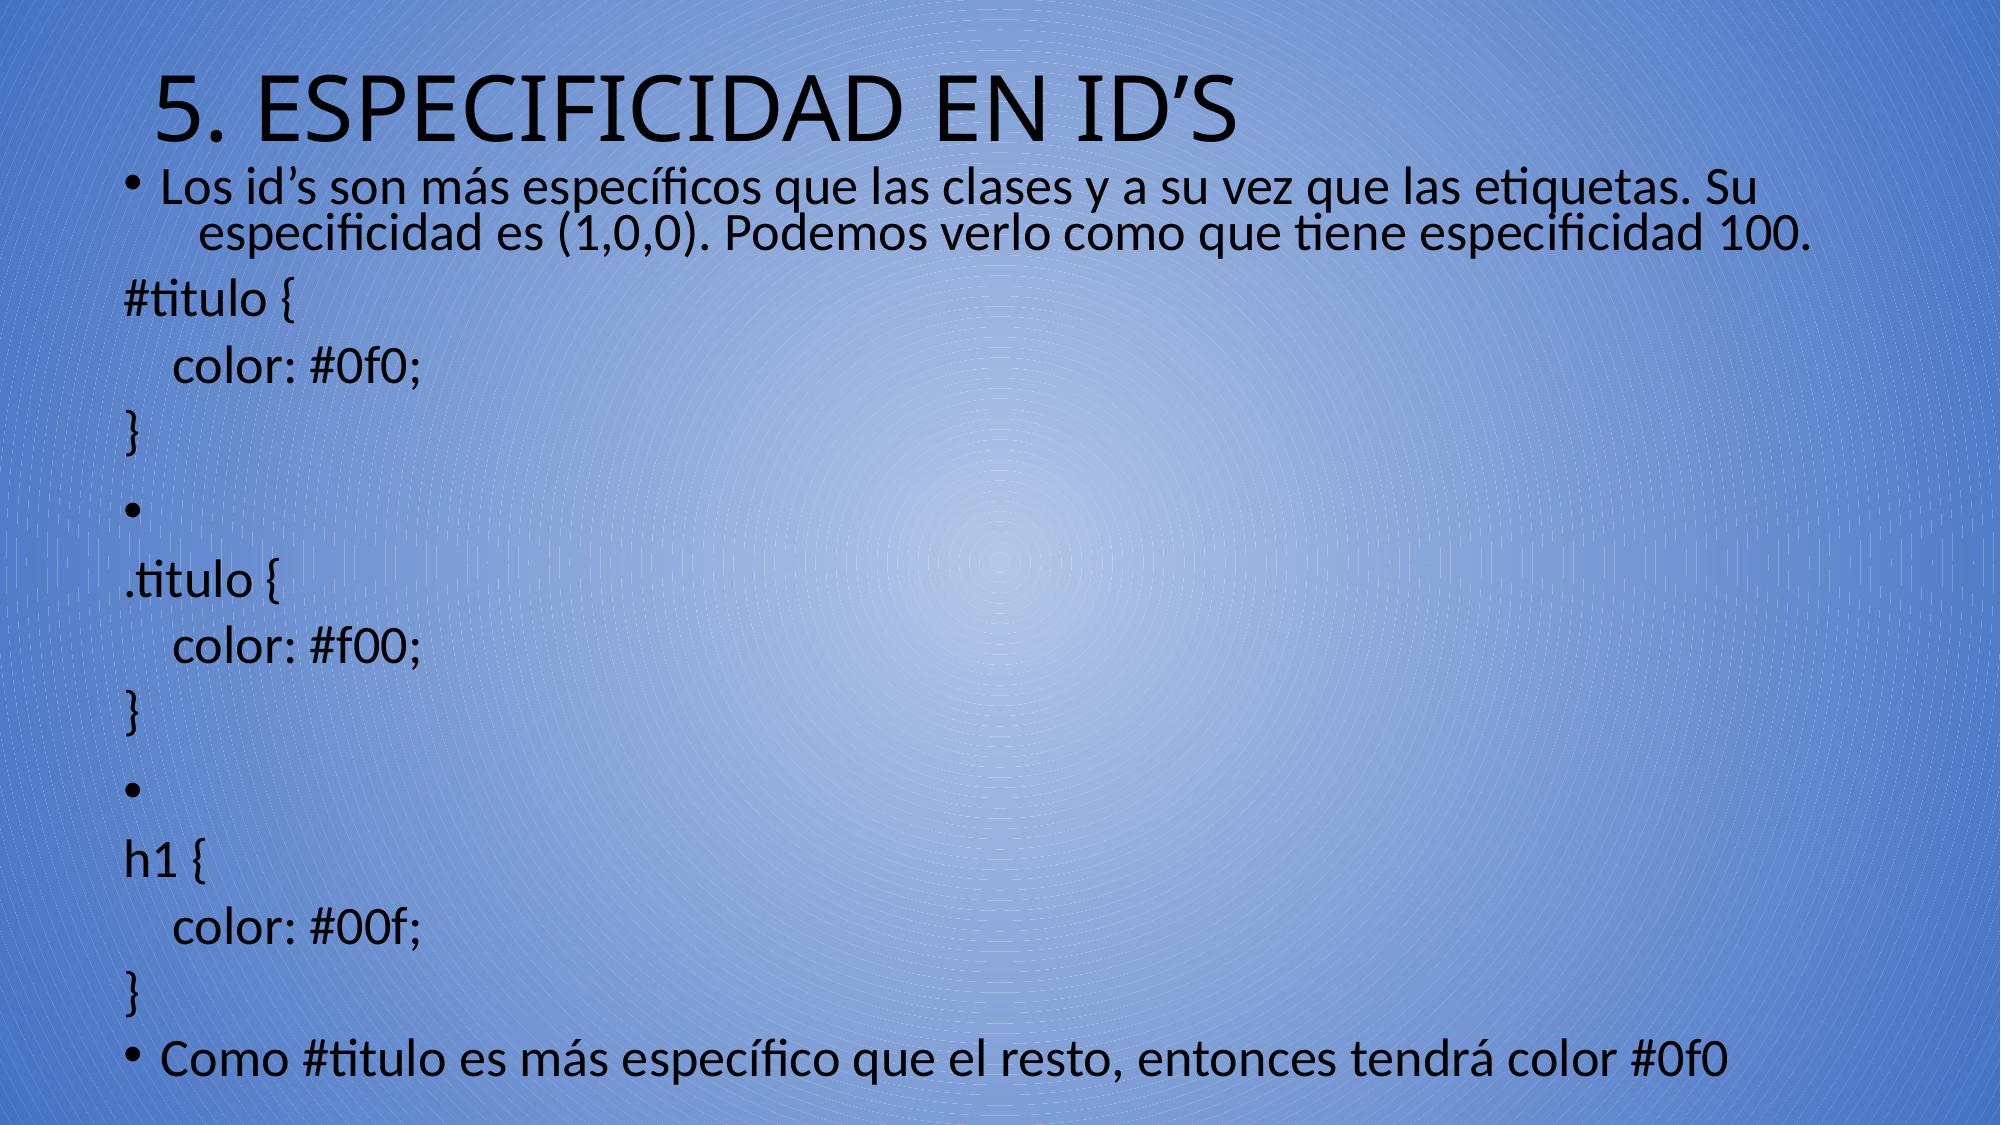

# 5. ESPECIFICIDAD EN ID’S
Los id’s son más específicos que las clases y a su vez que las etiquetas. Su especificidad es (1,0,0). Podemos verlo como que tiene especificidad 100.
#titulo {
 color: #0f0;
}
.titulo {
 color: #f00;
}
h1 {
 color: #00f;
}
Como #titulo es más específico que el resto, entonces tendrá color #0f0